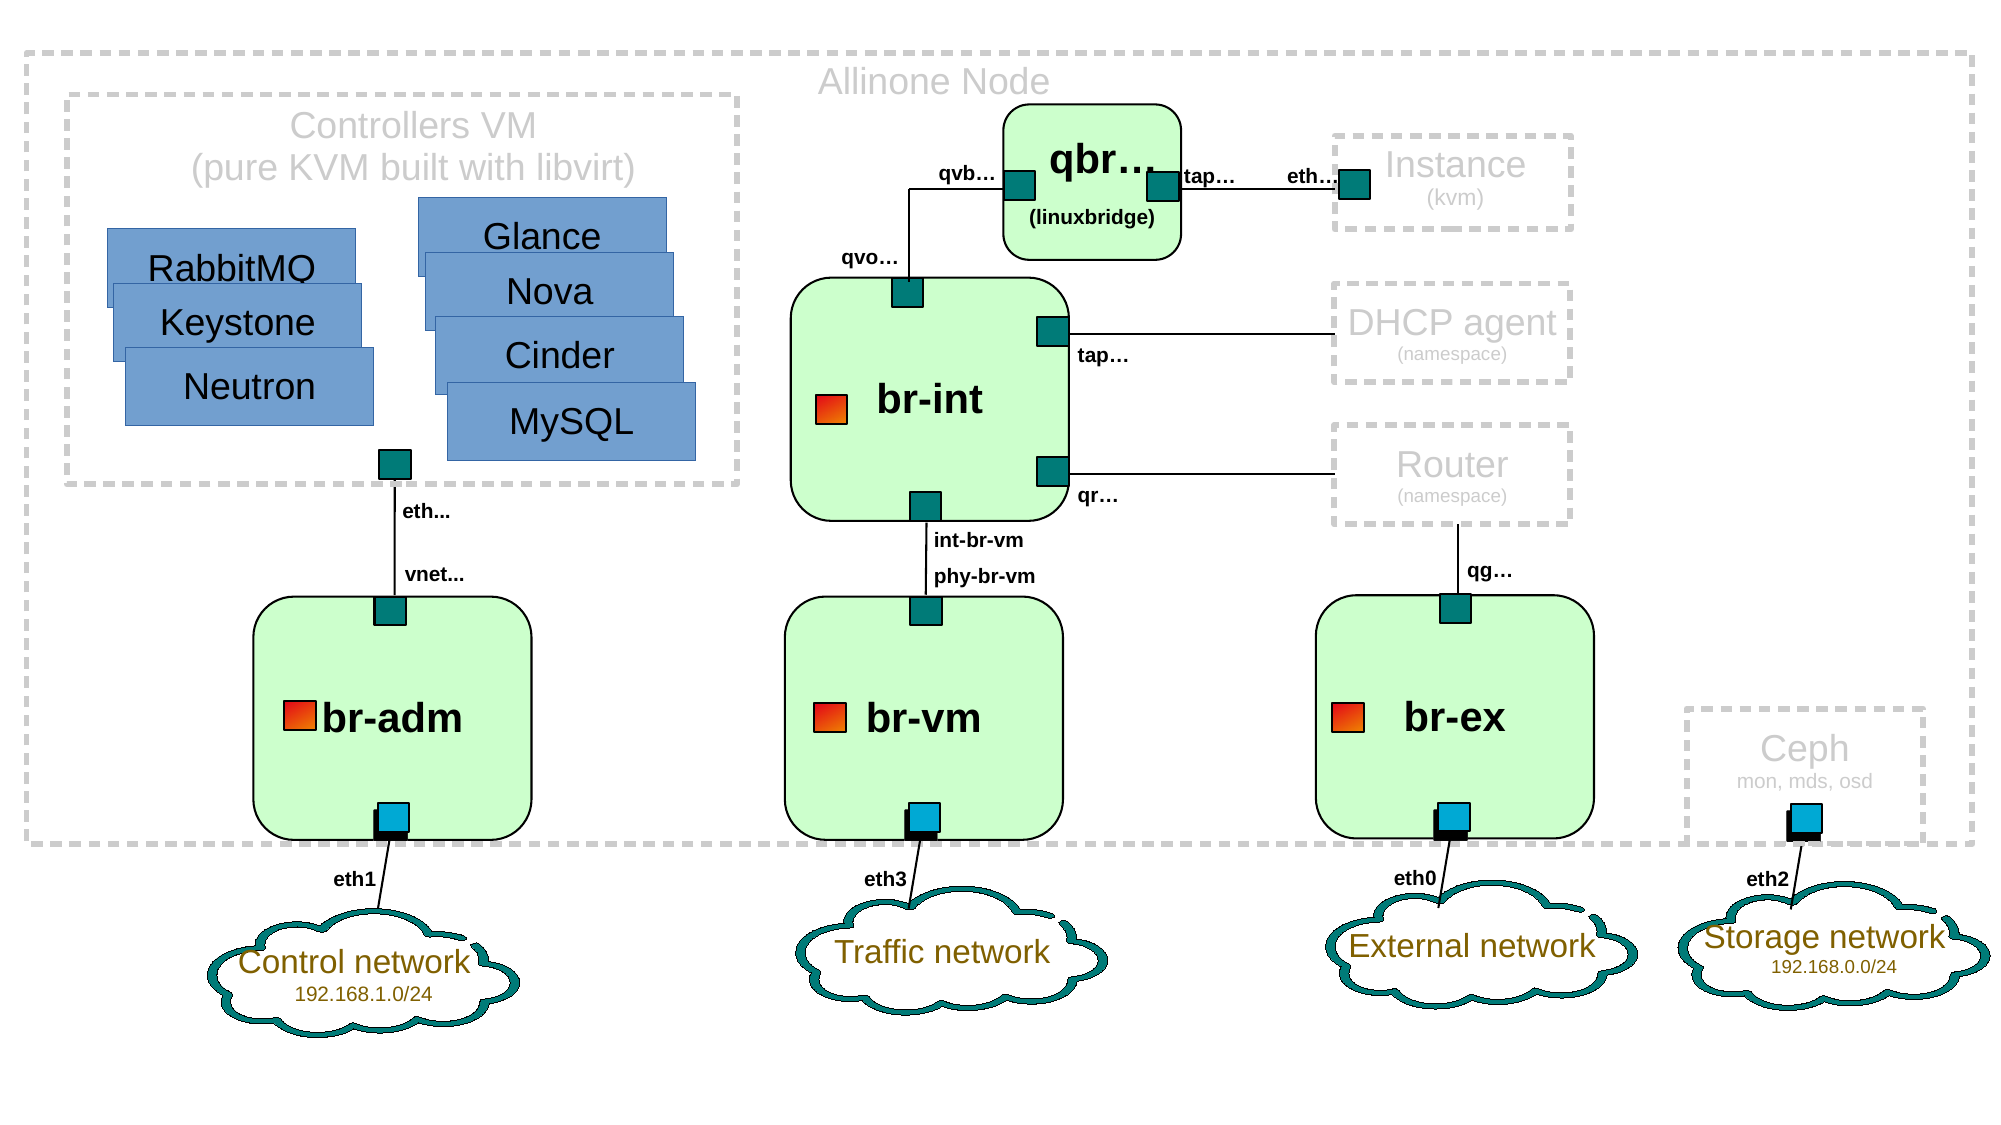

Allinone Node
Controllers VM
(pure KVM built with libvirt)
Glance
RabbitMQ
Nova
Keystone
Cinder
Neutron
MySQL
 qbr…
(linuxbridge)
Instance
(kvm)
qvb…
eth…
tap…
qvo…
br-int
DHCP agent
(namespace)
tap…
Router
(namespace)
qr…
eth...
int-br-vm
qg…
vnet...
phy-br-vm
br-ex
br-vm
br-adm
Ceph
mon, mds, osd
eth0
eth1
eth3
eth2
External network
Storage network
192.168.0.0/24
Traffic network
Control network
192.168.1.0/24